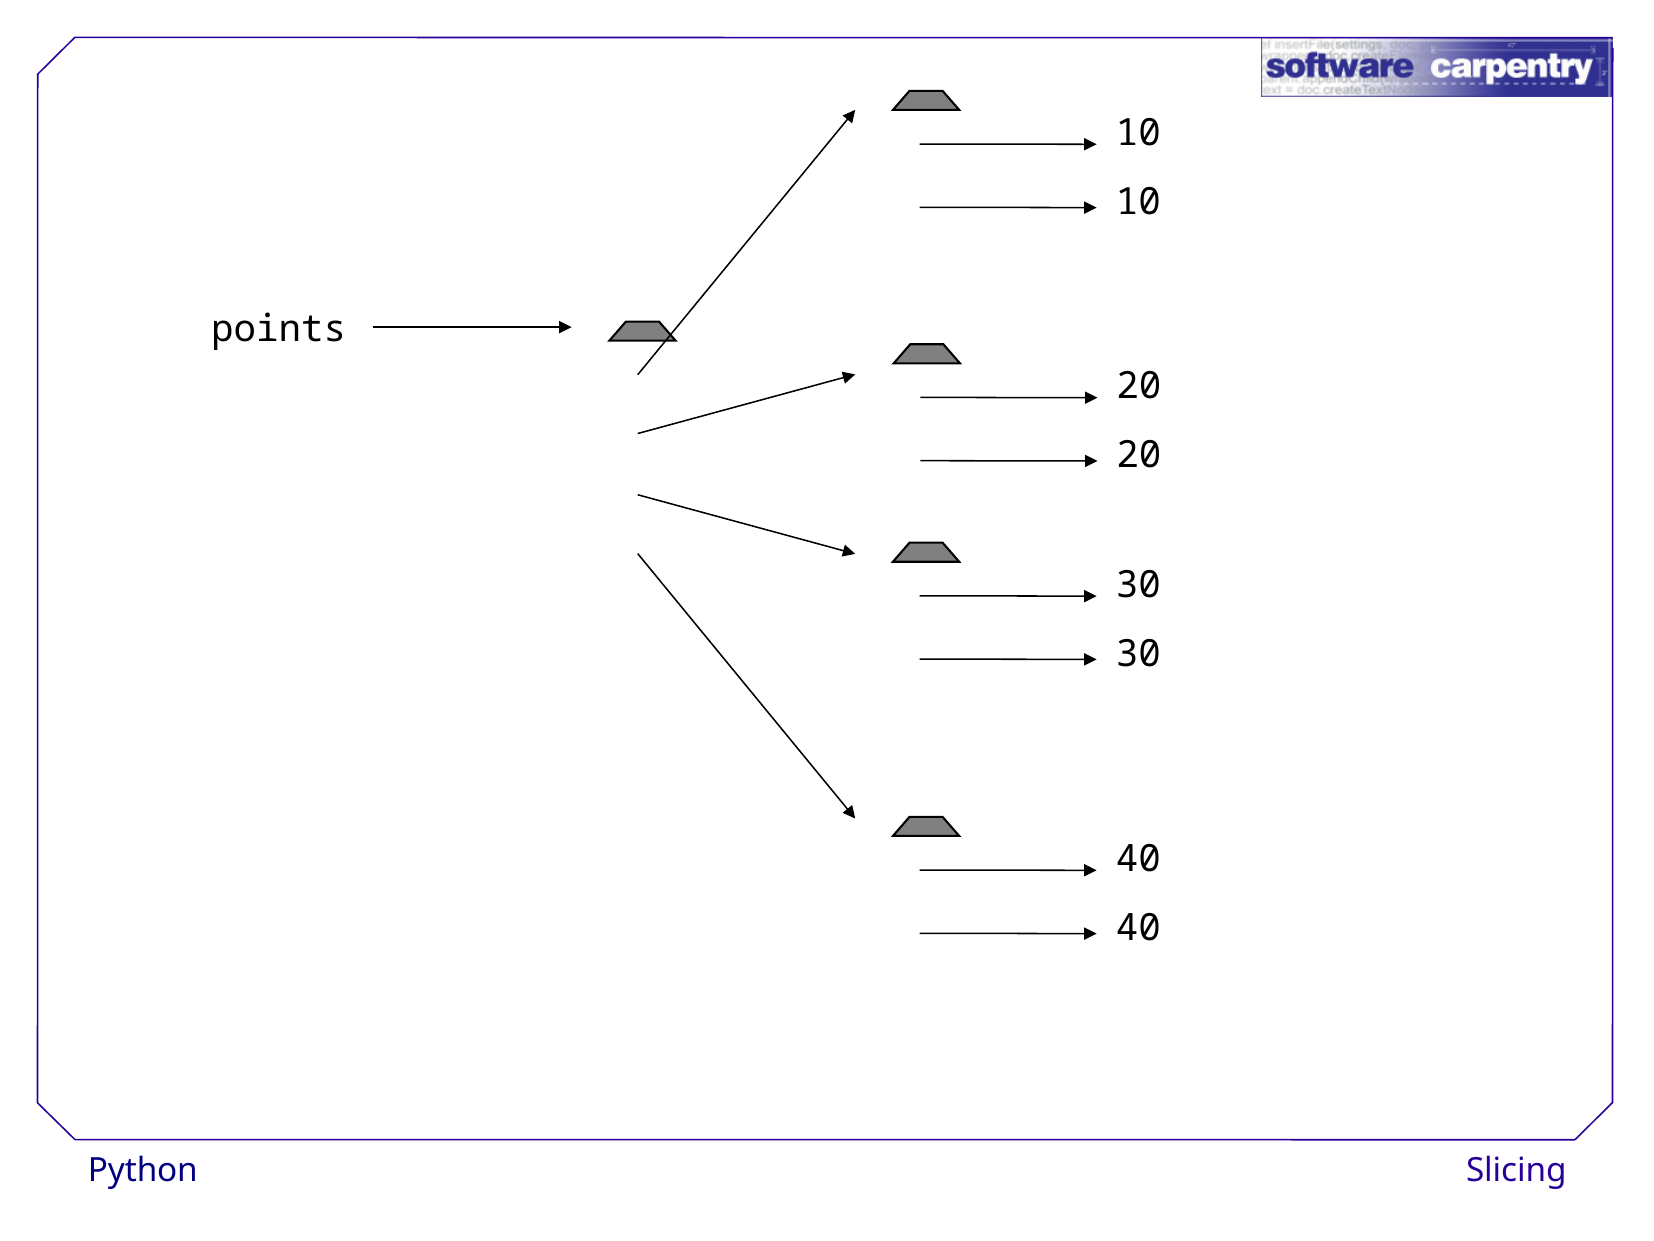

10
| |
| --- |
| |
10
points
| |
| --- |
| |
| |
| |
20
| |
| --- |
| |
20
30
| |
| --- |
| |
30
40
| |
| --- |
| |
40